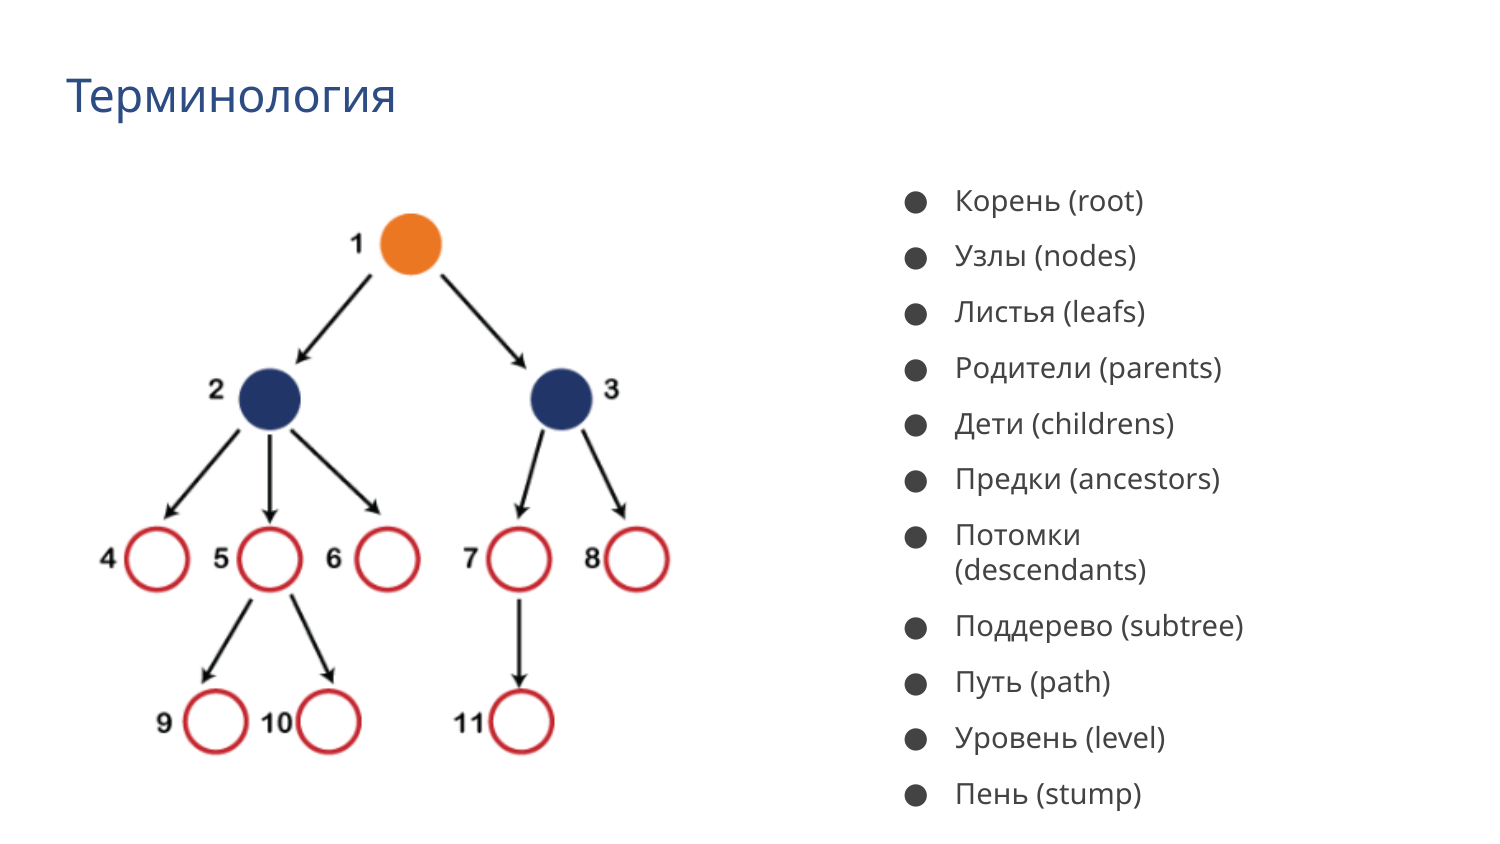

# Терминология
Корень (root)
Узлы (nodes)
Листья (leafs)
Родители (parents)
Дети (childrens)
Предки (ancestors)
Потомки (descendants)
Поддерево (subtree)
Путь (path)
Уровень (level)
Пень (stump)